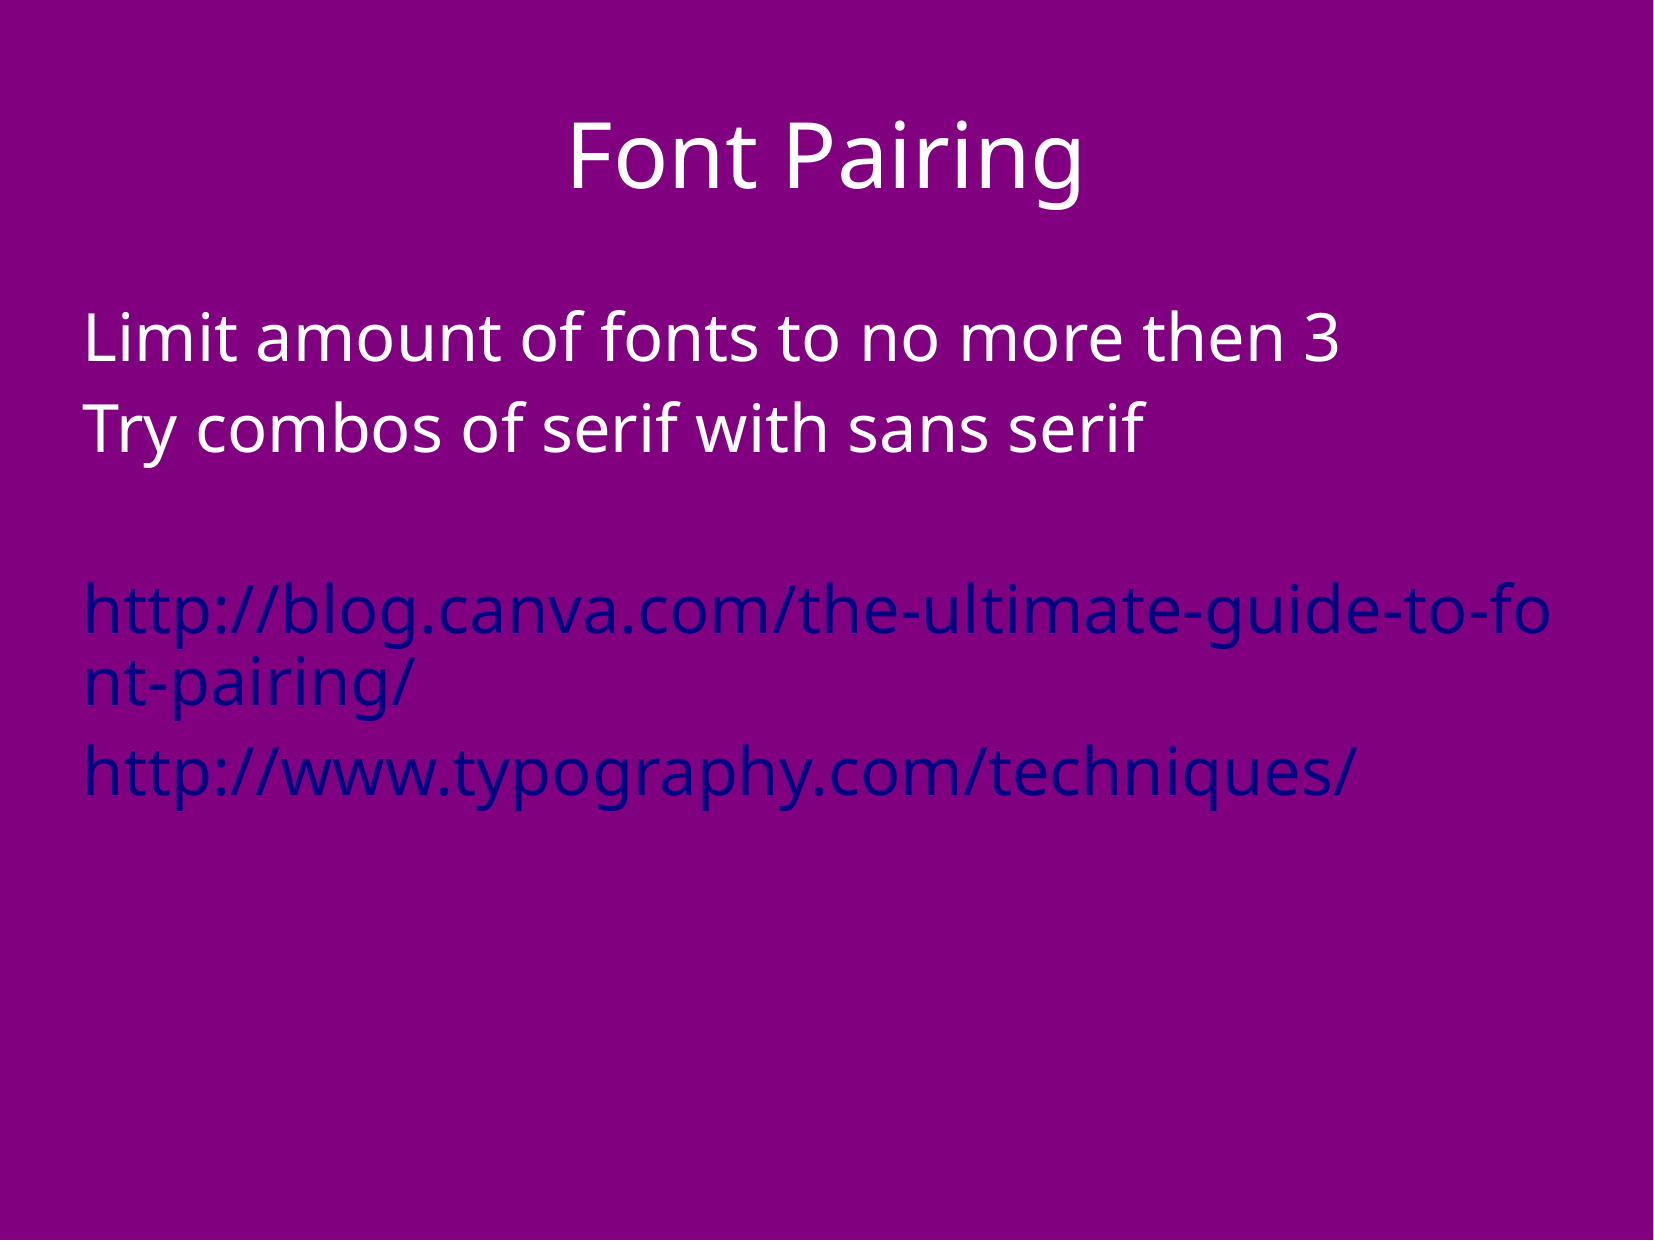

# Font Pairing
Limit amount of fonts to no more then 3
Try combos of serif with sans serif
http://blog.canva.com/the-ultimate-guide-to-font-pairing/
http://www.typography.com/techniques/